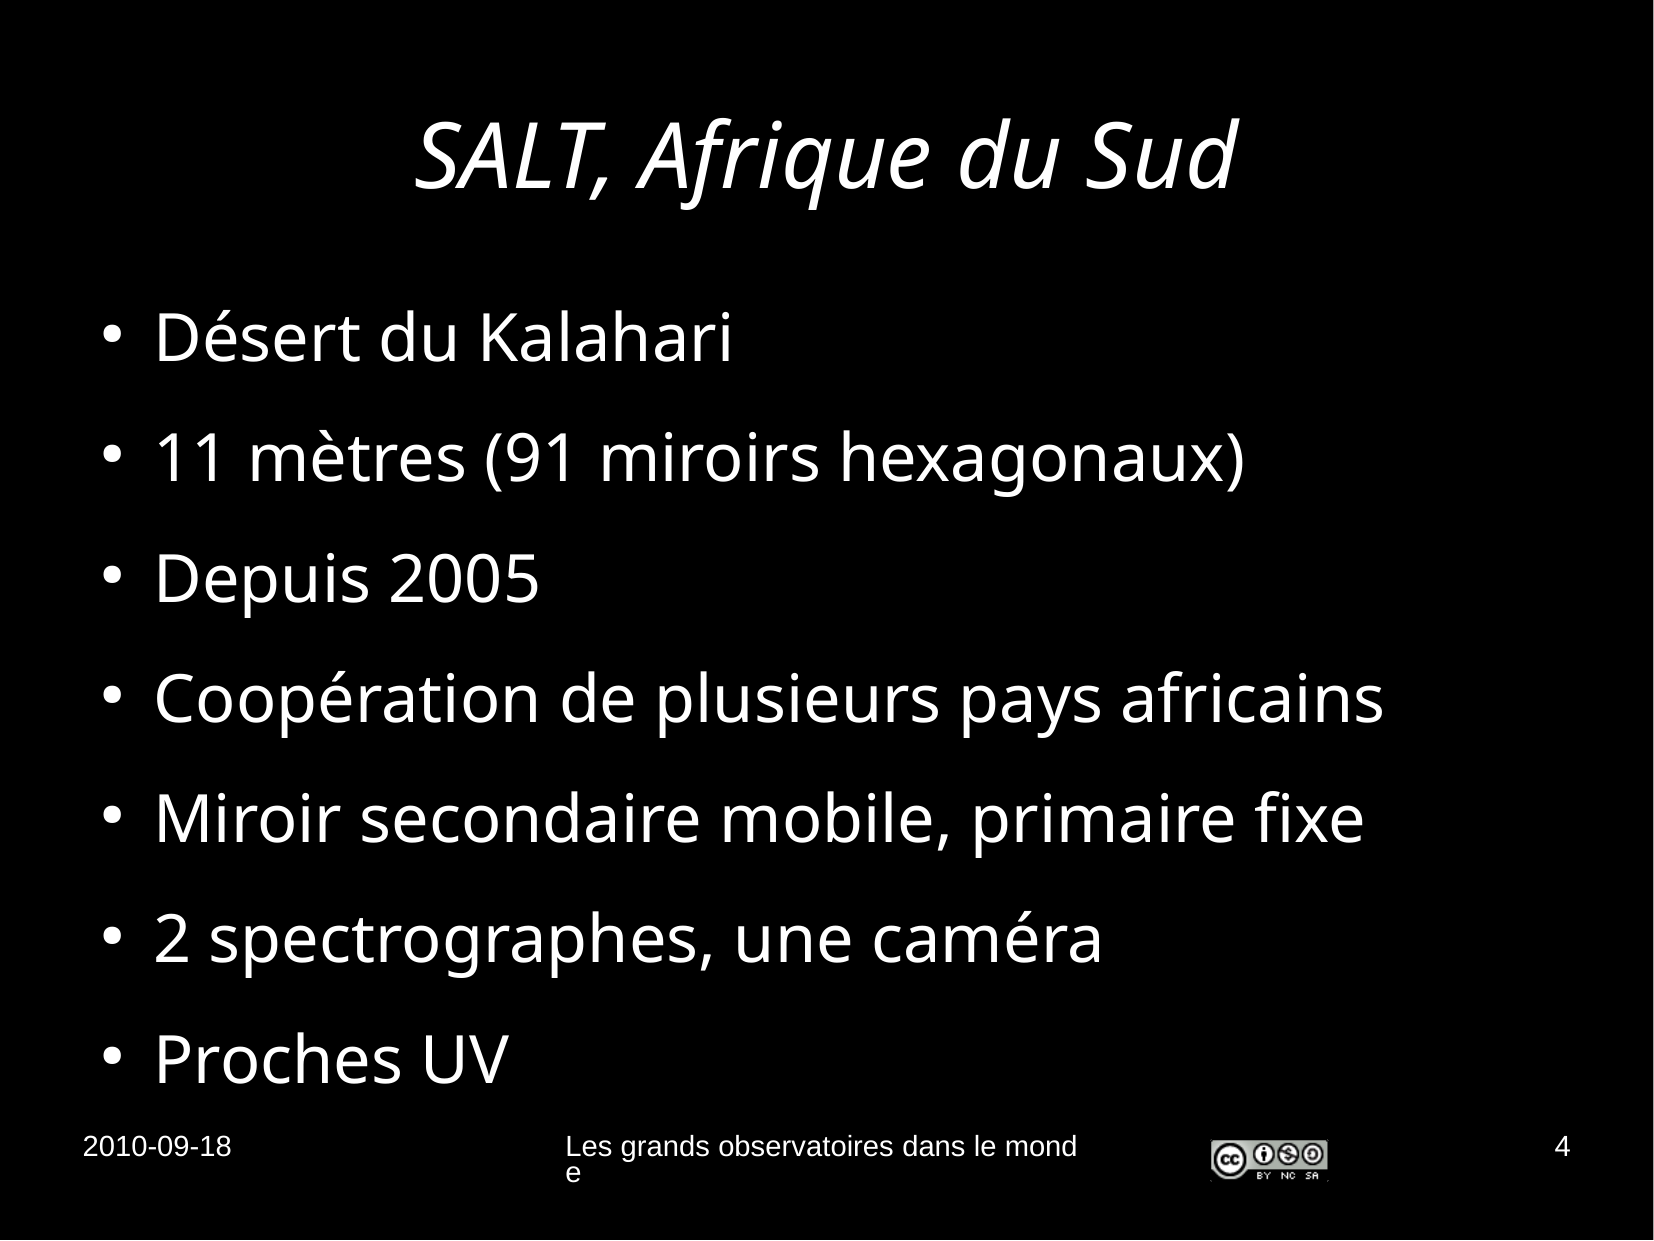

# SALT, Afrique du Sud
Désert du Kalahari
11 mètres (91 miroirs hexagonaux)
Depuis 2005
Coopération de plusieurs pays africains
Miroir secondaire mobile, primaire fixe
2 spectrographes, une caméra
Proches UV
2010-09-18
Les grands observatoires dans le monde
4